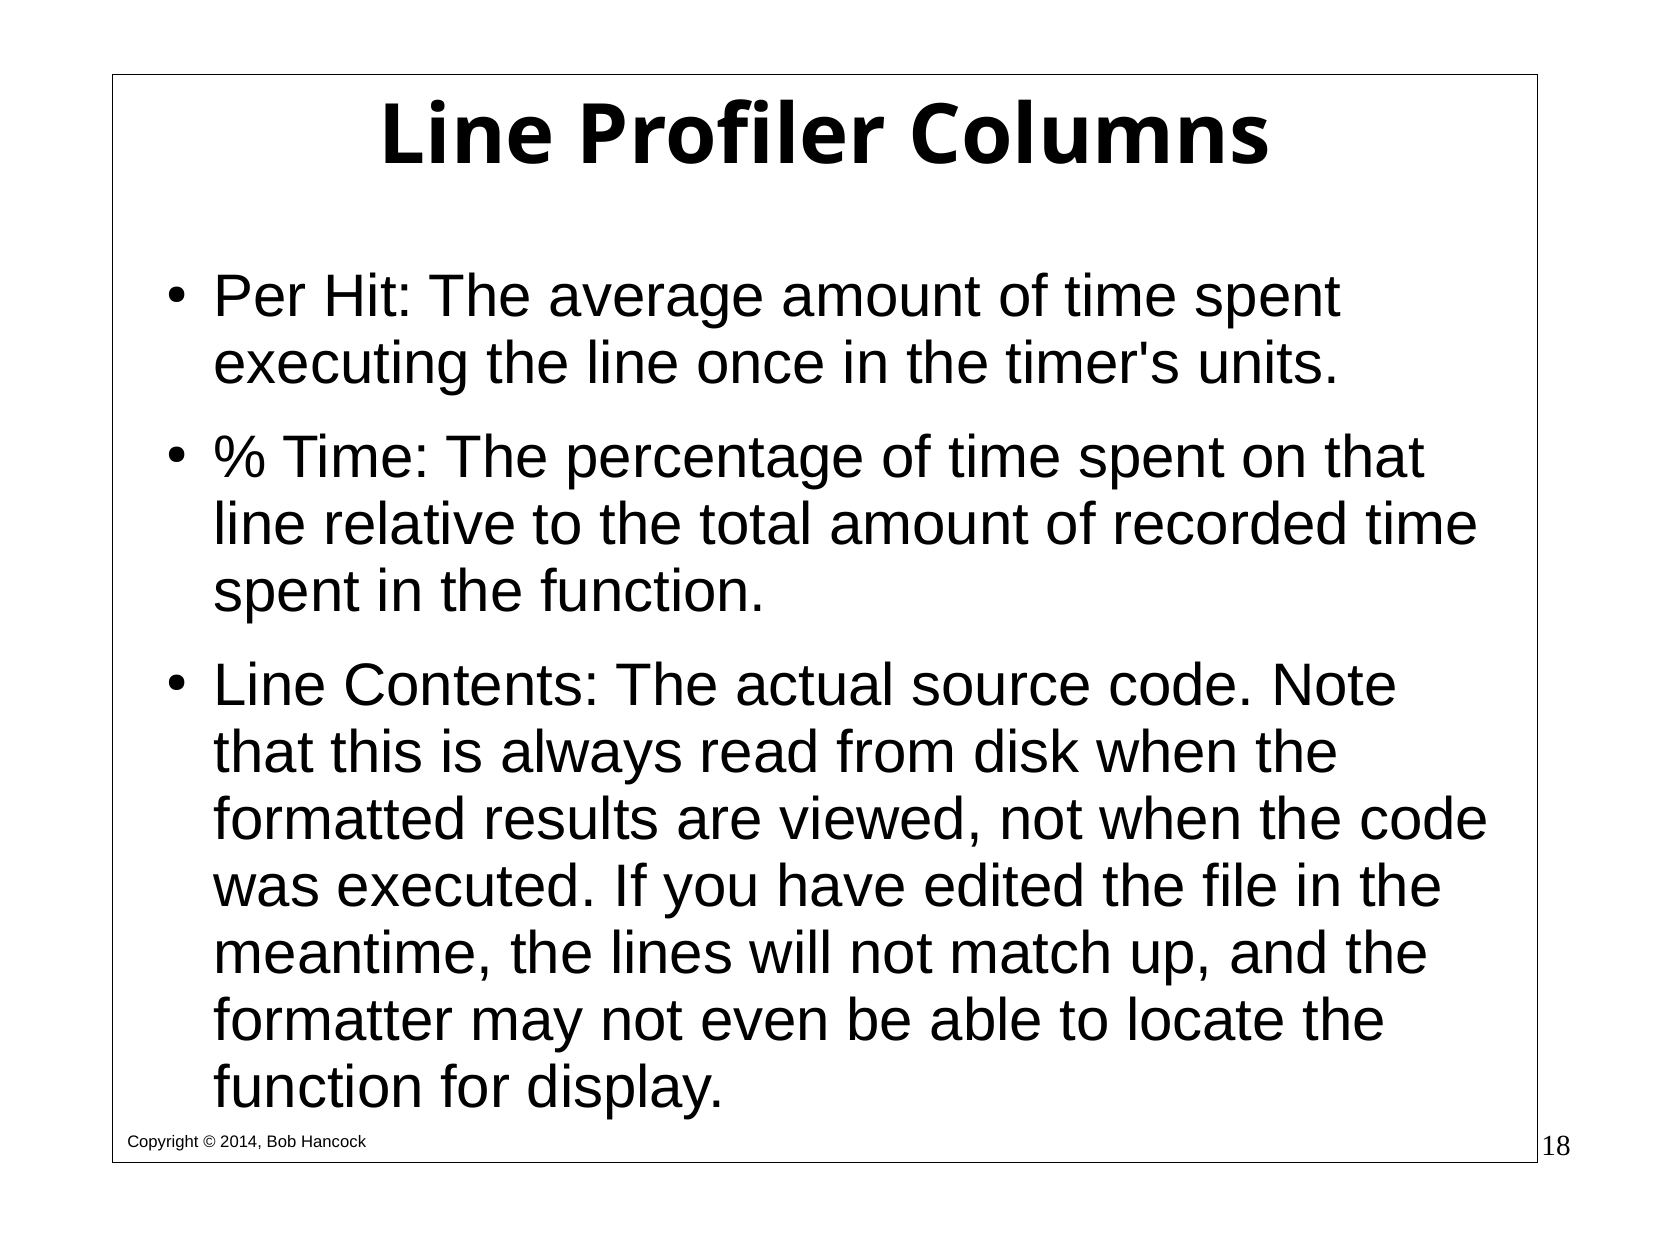

# Line Profiler Columns
Per Hit: The average amount of time spent executing the line once in the timer's units.
% Time: The percentage of time spent on that line relative to the total amount of recorded time spent in the function.
Line Contents: The actual source code. Note that this is always read from disk when the formatted results are viewed, not when the code was executed. If you have edited the file in the meantime, the lines will not match up, and the formatter may not even be able to locate the function for display.
Copyright © 2014, Bob Hancock
18